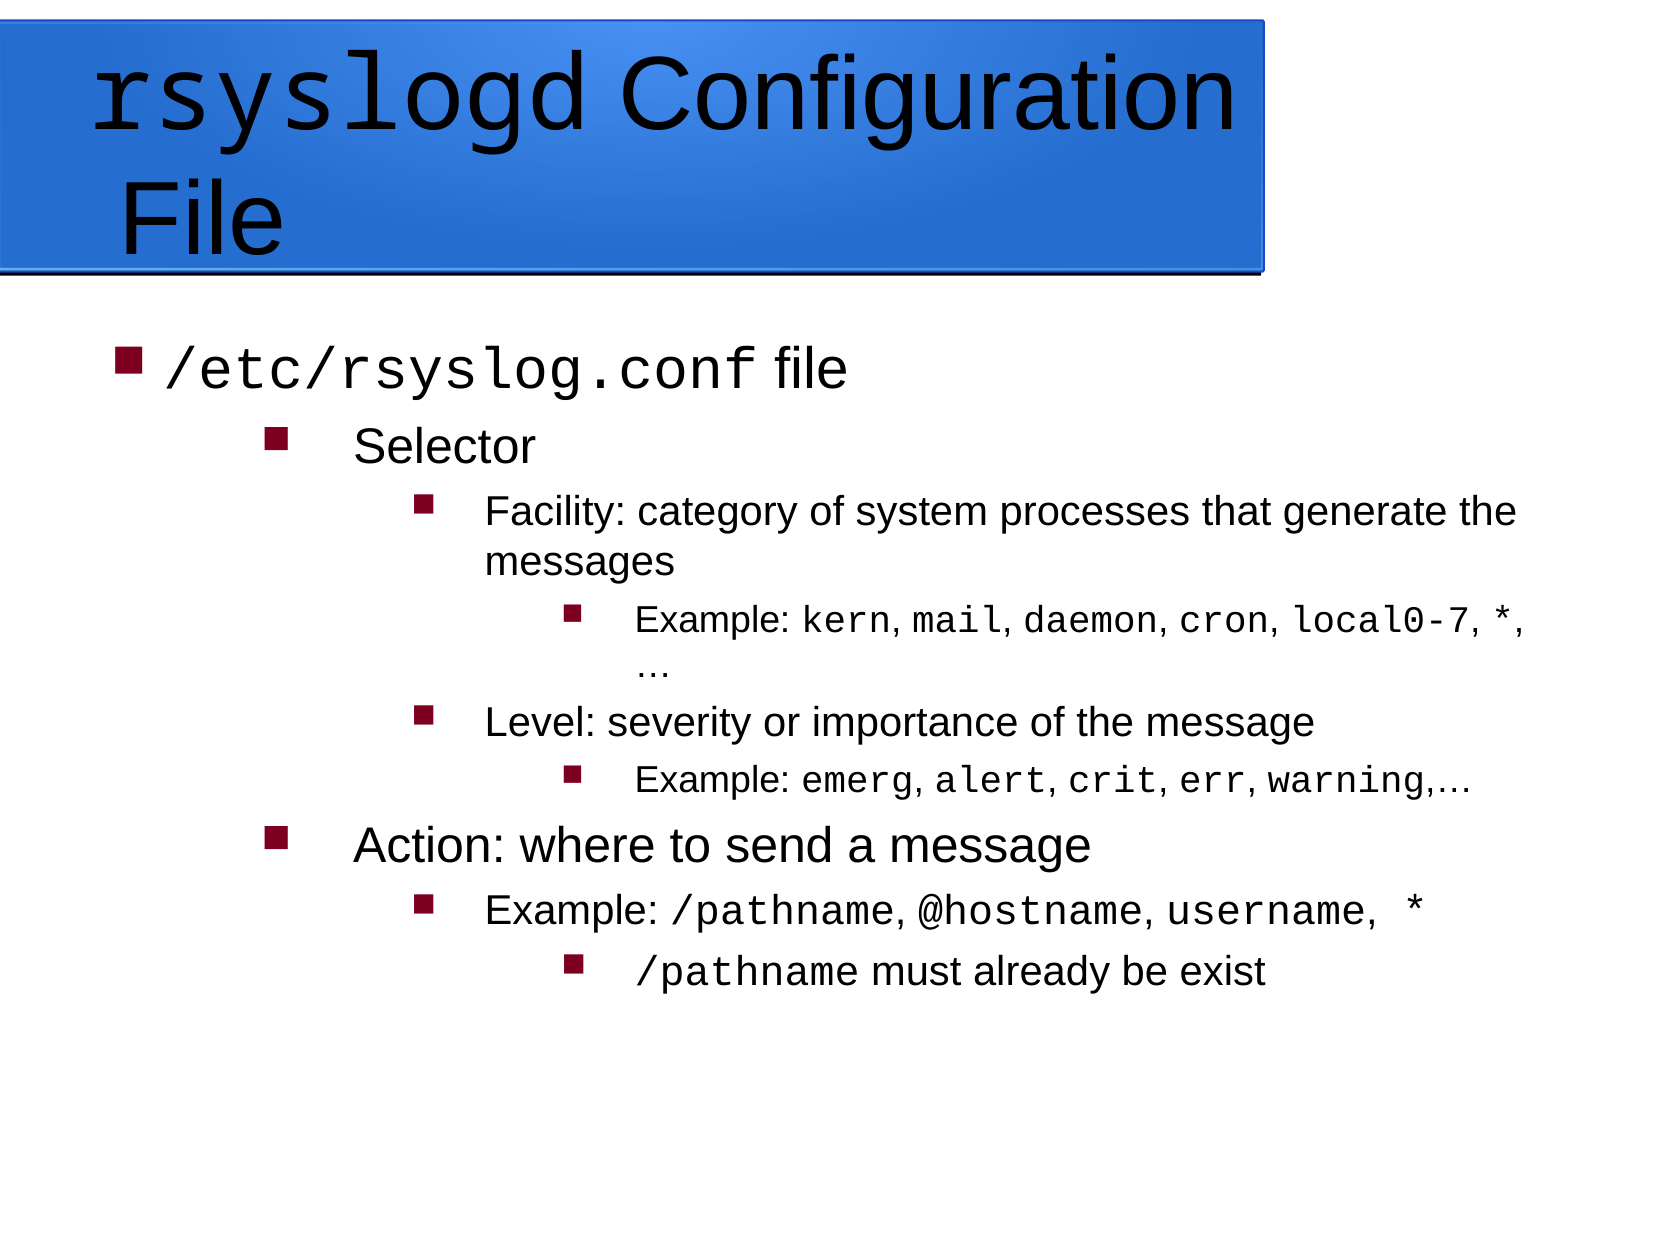

# rsyslogd Configuration File
 /etc/rsyslog.conf file
Selector
Facility: category of system processes that generate the messages
Example: kern, mail, daemon, cron, local0-7, *, …
Level: severity or importance of the message
Example: emerg, alert, crit, err, warning,…
Action: where to send a message
Example: /pathname, @hostname, username, *
/pathname must already be exist